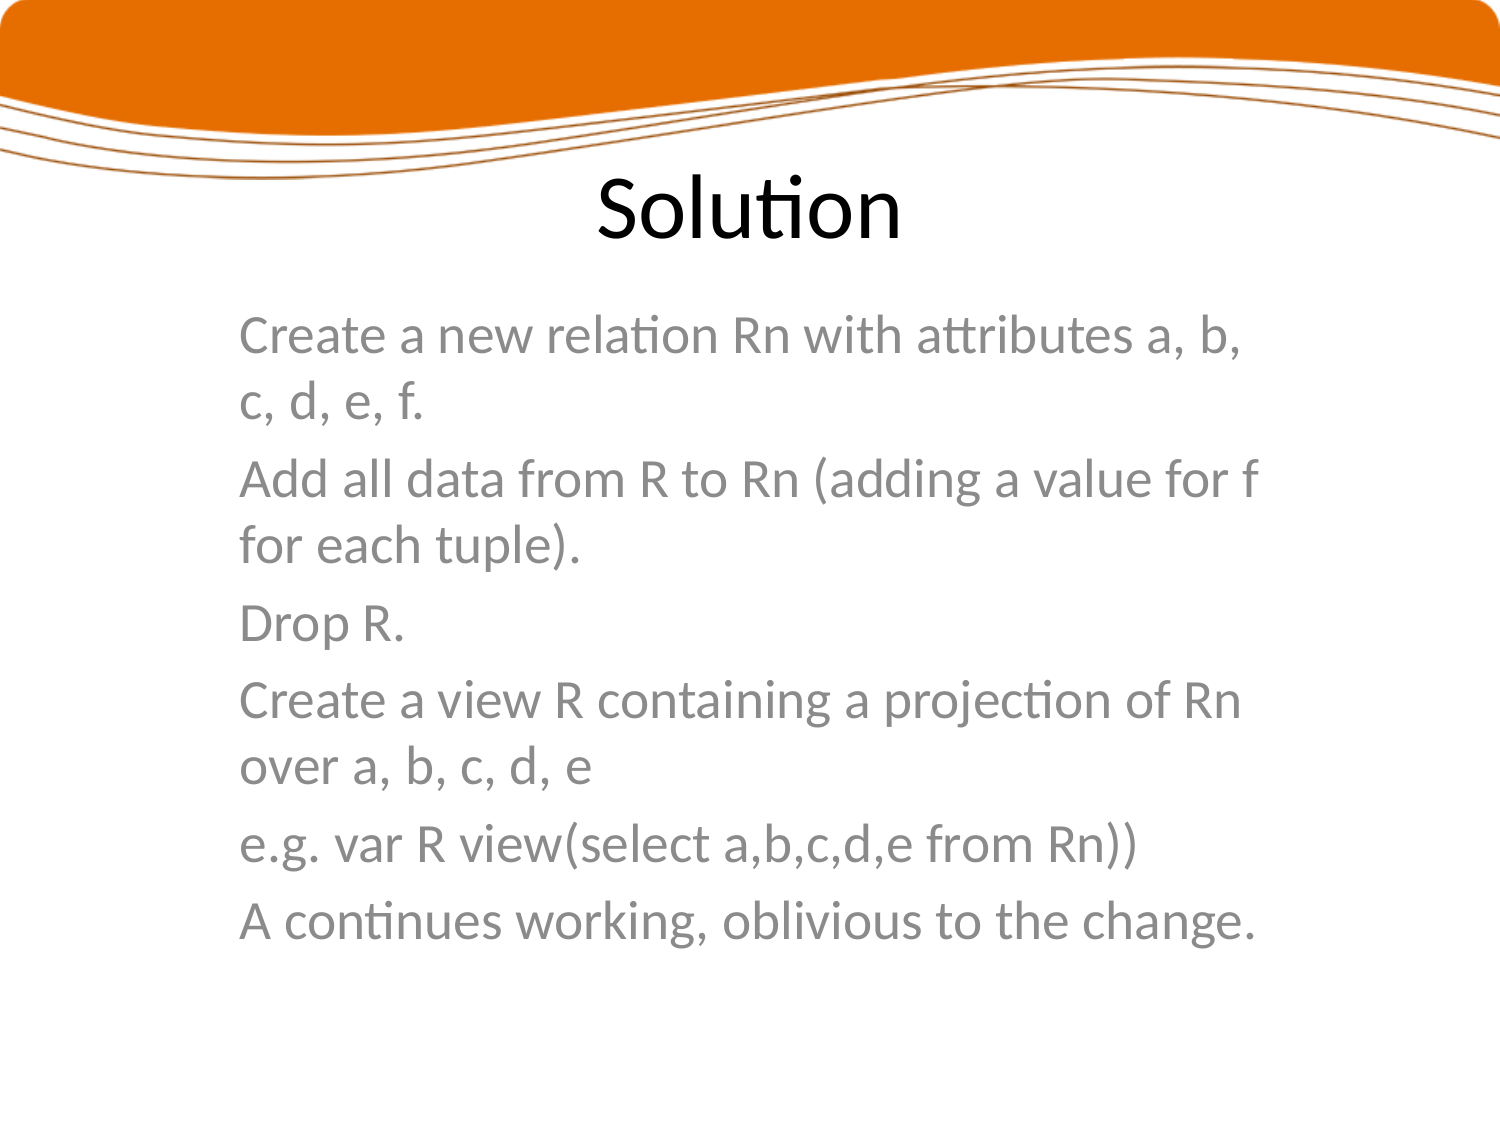

Solution
Create a new relation Rn with attributes a, b, c, d, e, f.
Add all data from R to Rn (adding a value for f for each tuple).
Drop R.
Create a view R containing a projection of Rn over a, b, c, d, e
e.g. var R view(select a,b,c,d,e from Rn))
A continues working, oblivious to the change.